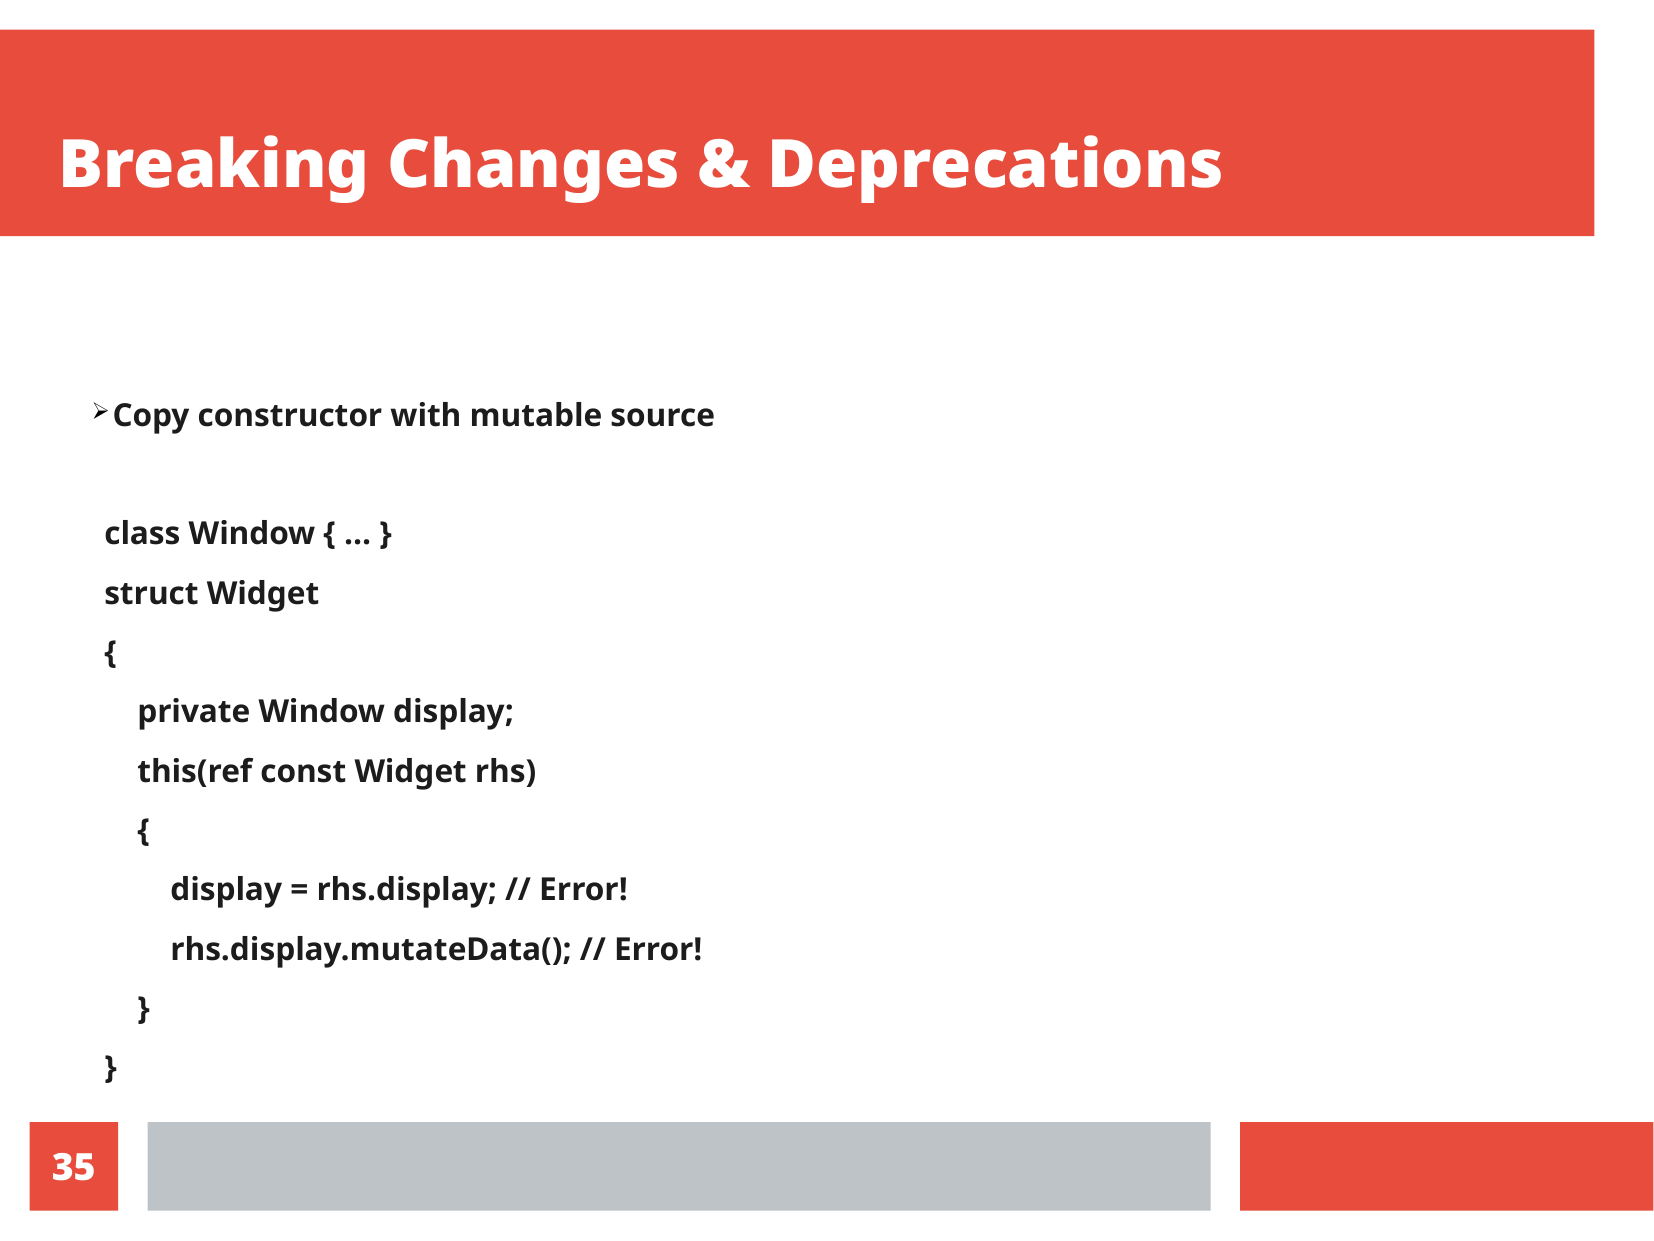

# Breaking Changes & Deprecations
 Copy constructor with mutable source
class Window { … }
struct Widget
{
 private Window display;
 this(ref const Widget rhs)
 {
 display = rhs.display; // Error!
 rhs.display.mutateData(); // Error!
 }
}
35